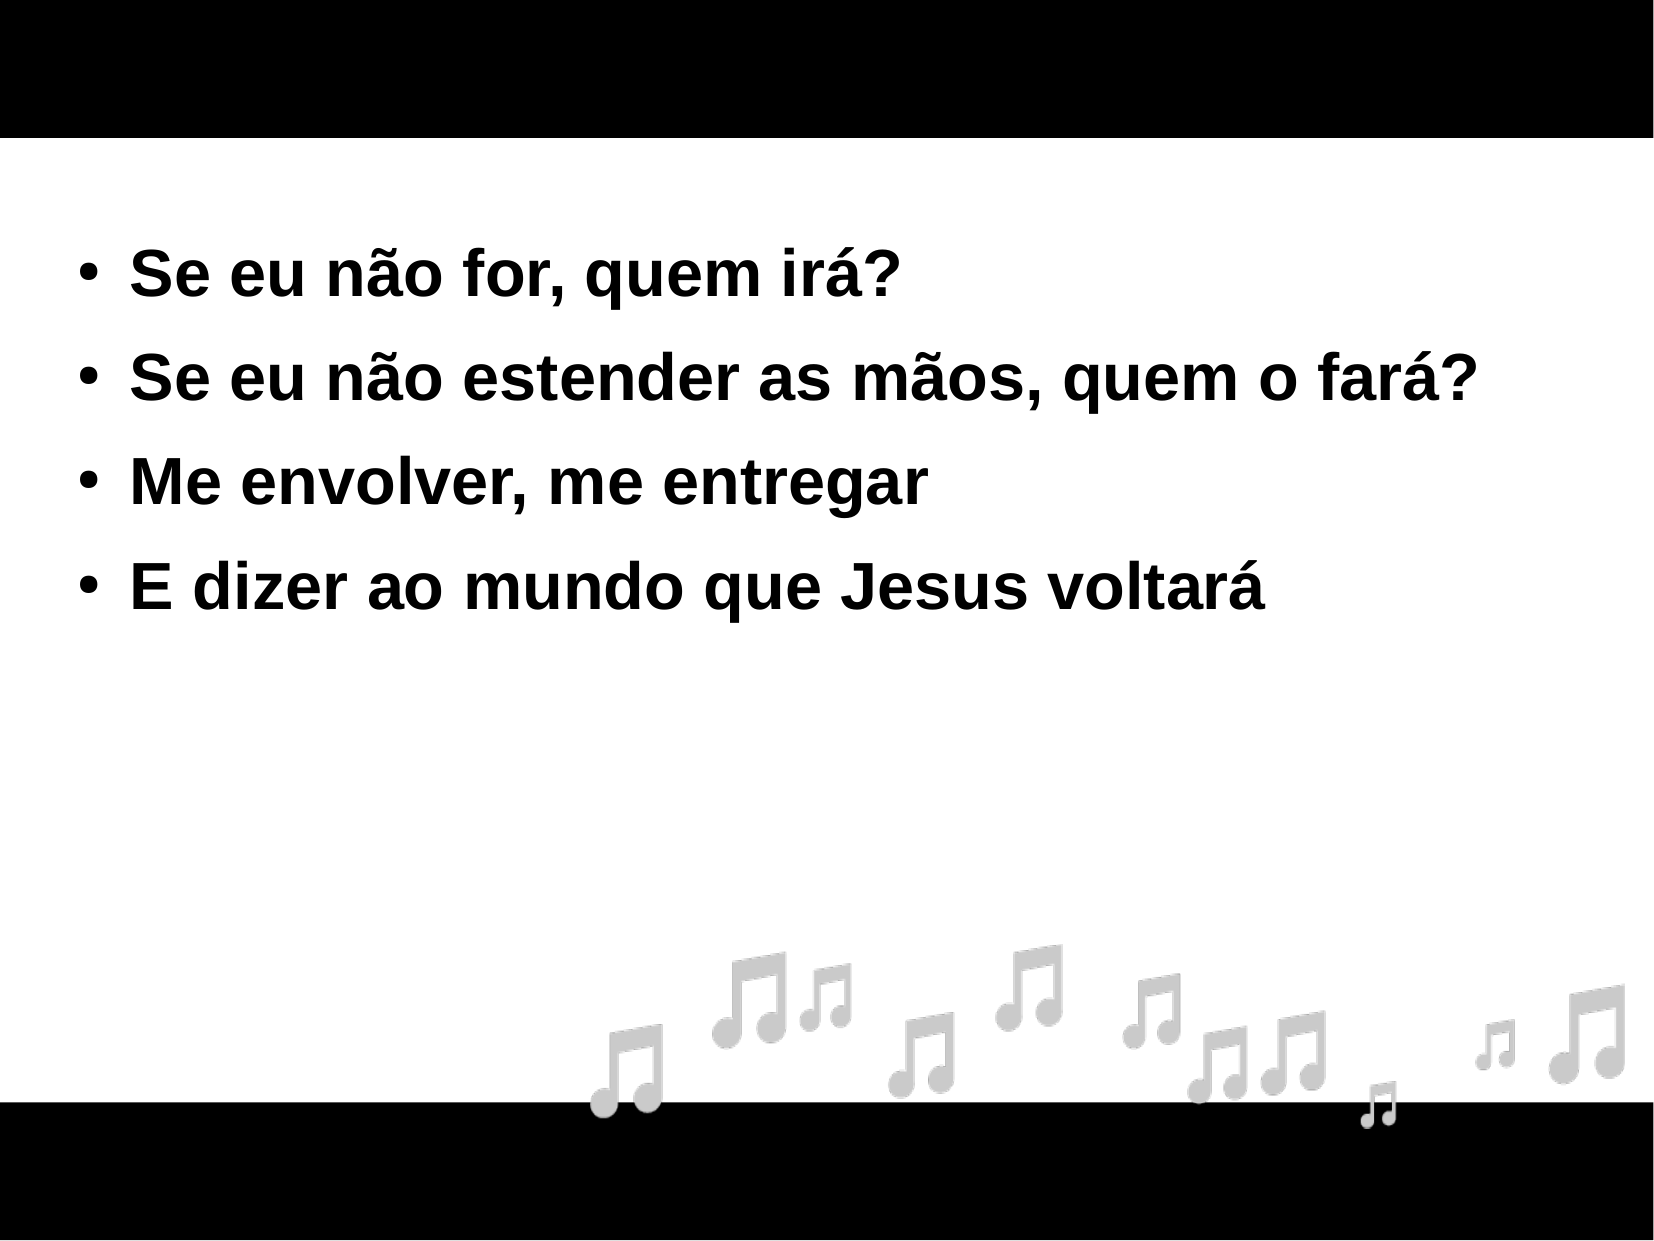

# Se eu não for, quem irá?
Se eu não estender as mãos, quem o fará?
Me envolver, me entregar
E dizer ao mundo que Jesus voltará